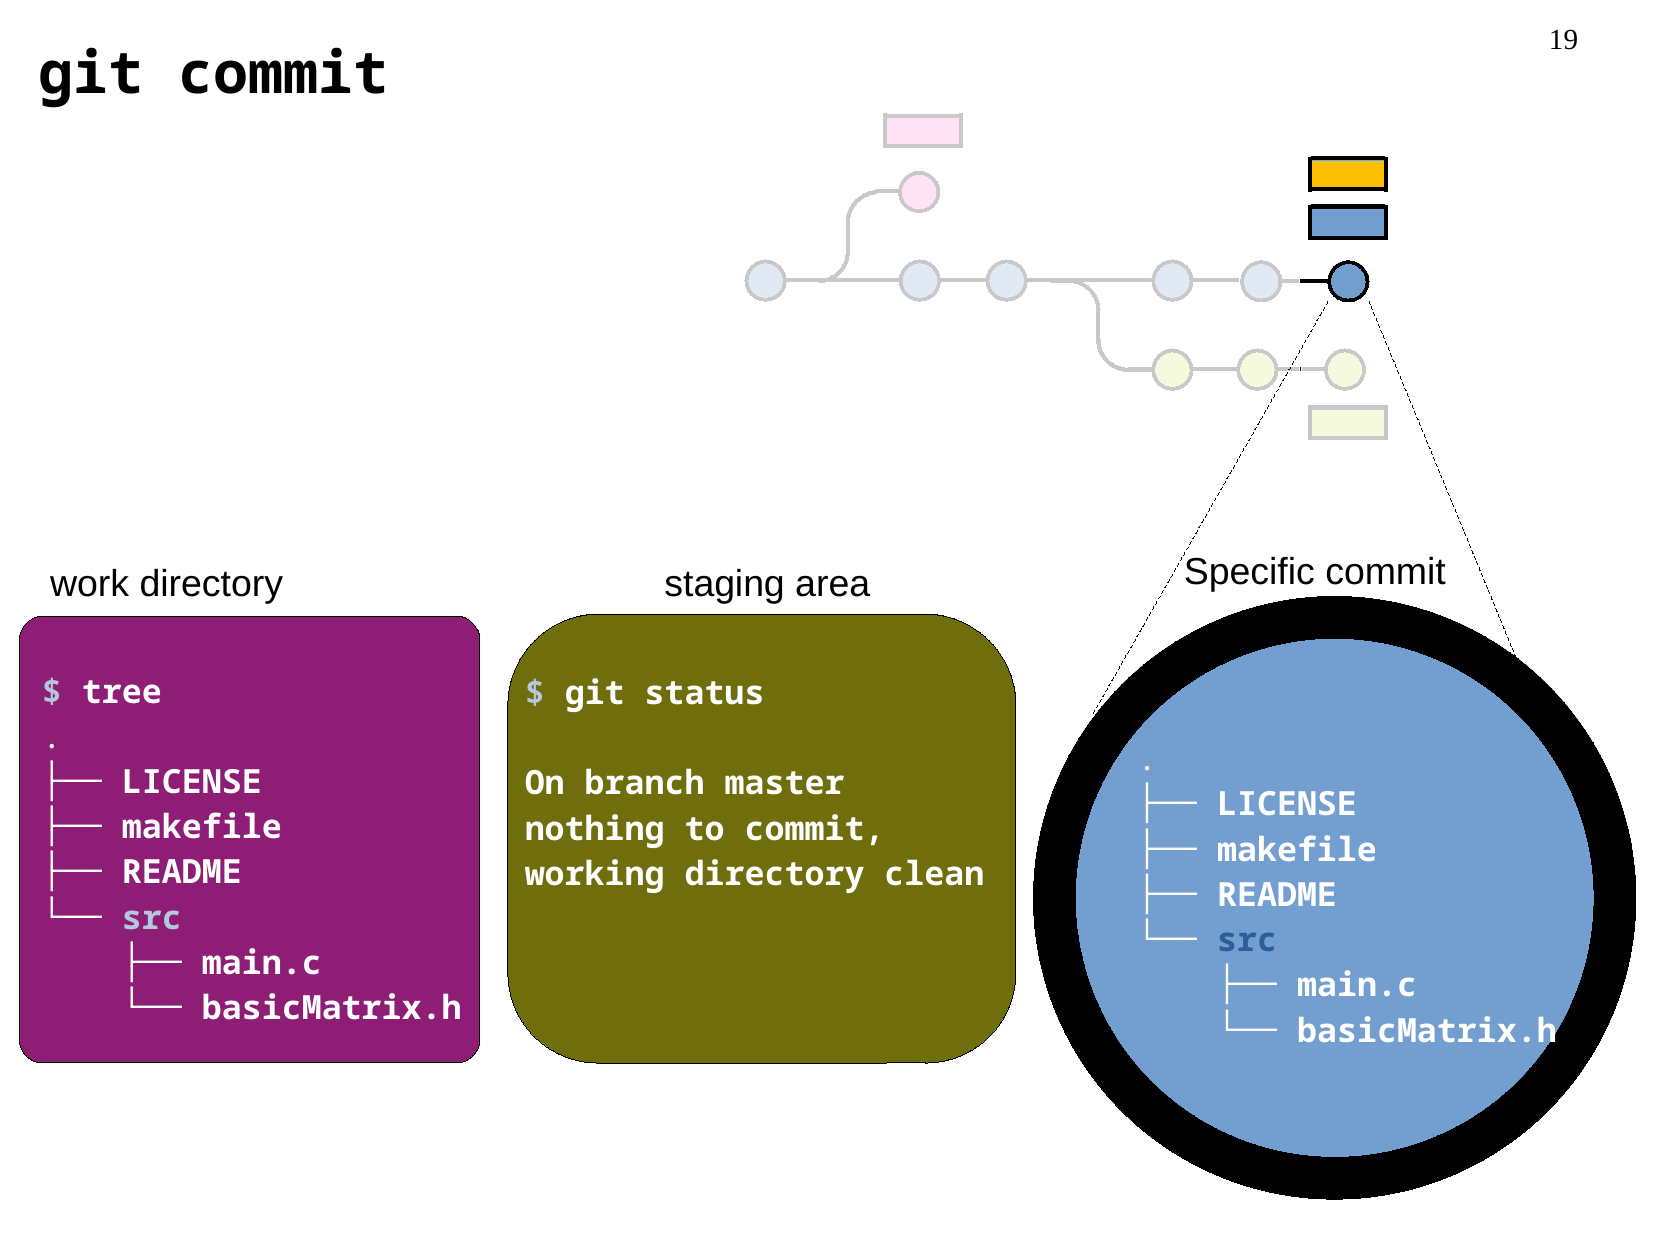

git commit
19
Specific commit
work directory
staging area
$ tree
.
├── LICENSE
├── makefile
├── README
└── src
    ├── main.c
   └── basicMatrix.h
$ git status
On branch master
nothing to commit,
working directory clean
.
├── LICENSE
├── makefile
├── README
└── src
    ├── main.c
   └── basicMatrix.h